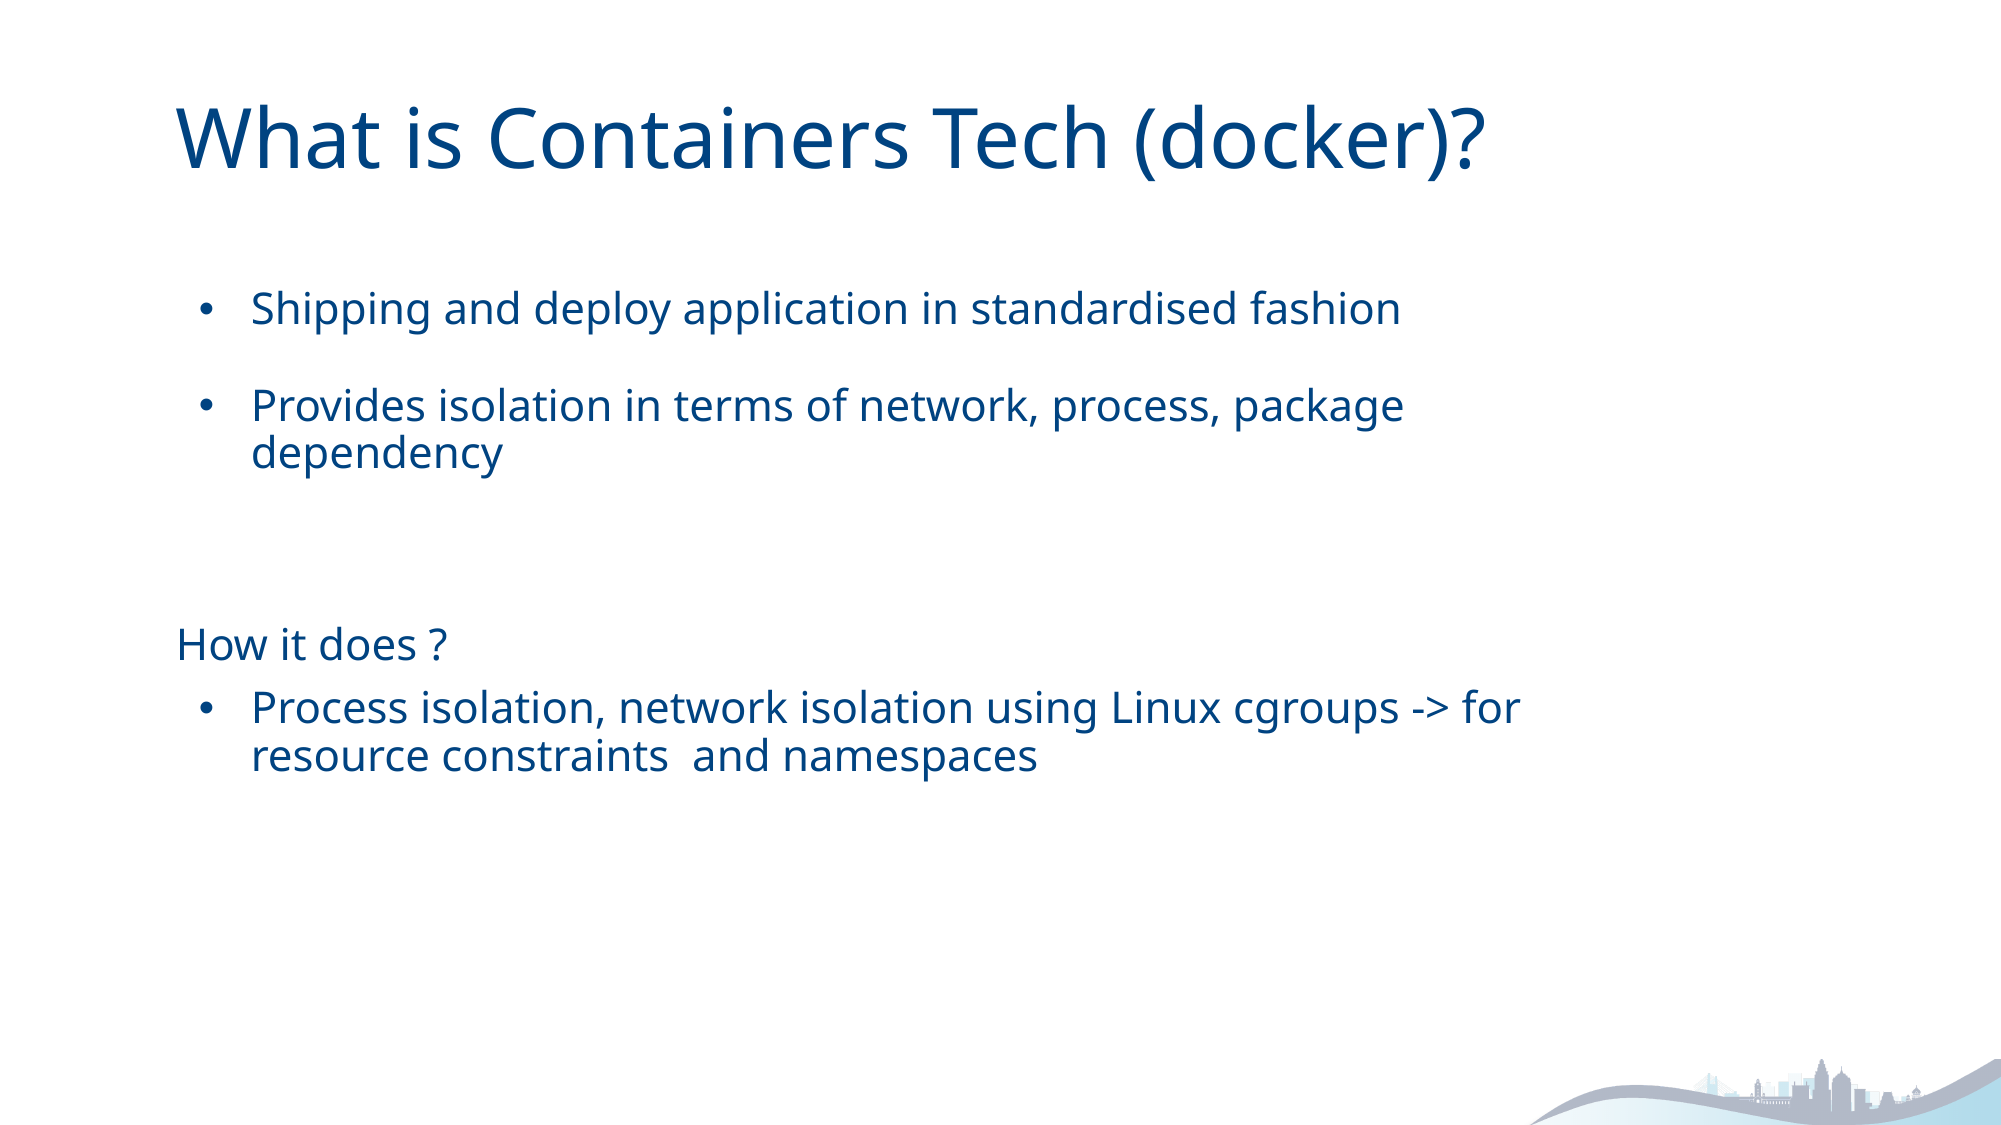

# What is Containers Tech (docker)?
Shipping and deploy application in standardised fashion
Provides isolation in terms of network, process, package dependency
How it does ?
Process isolation, network isolation using Linux cgroups -> for resource constraints and namespaces